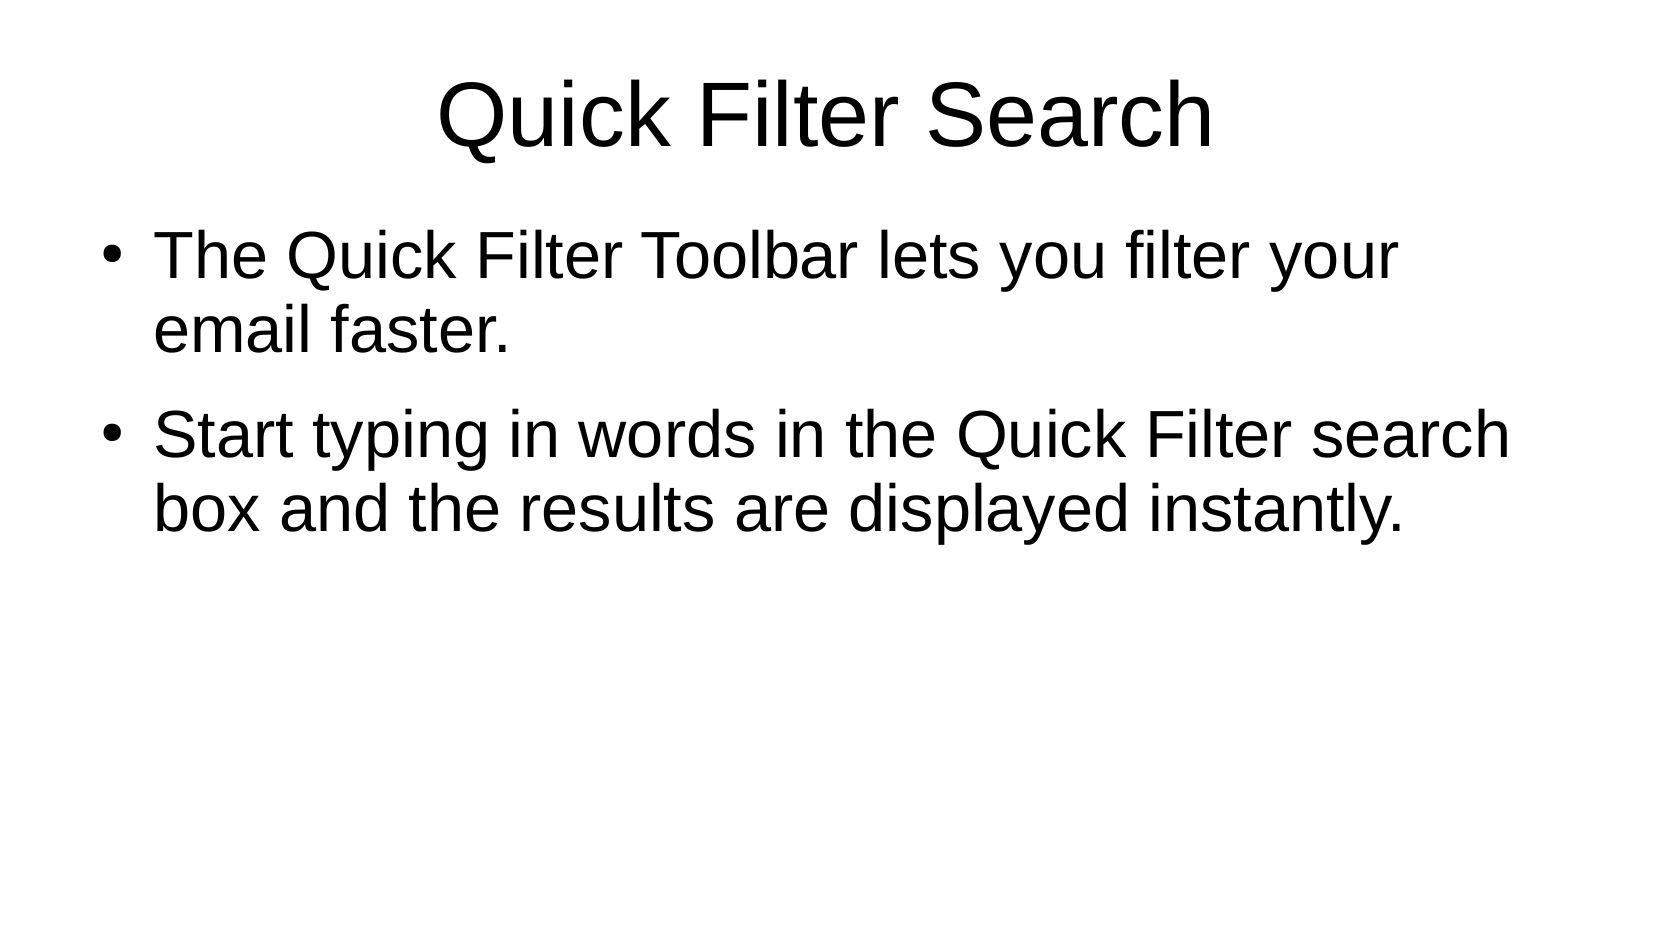

# Quick Filter Search
The Quick Filter Toolbar lets you filter your email faster.
Start typing in words in the Quick Filter search box and the results are displayed instantly.